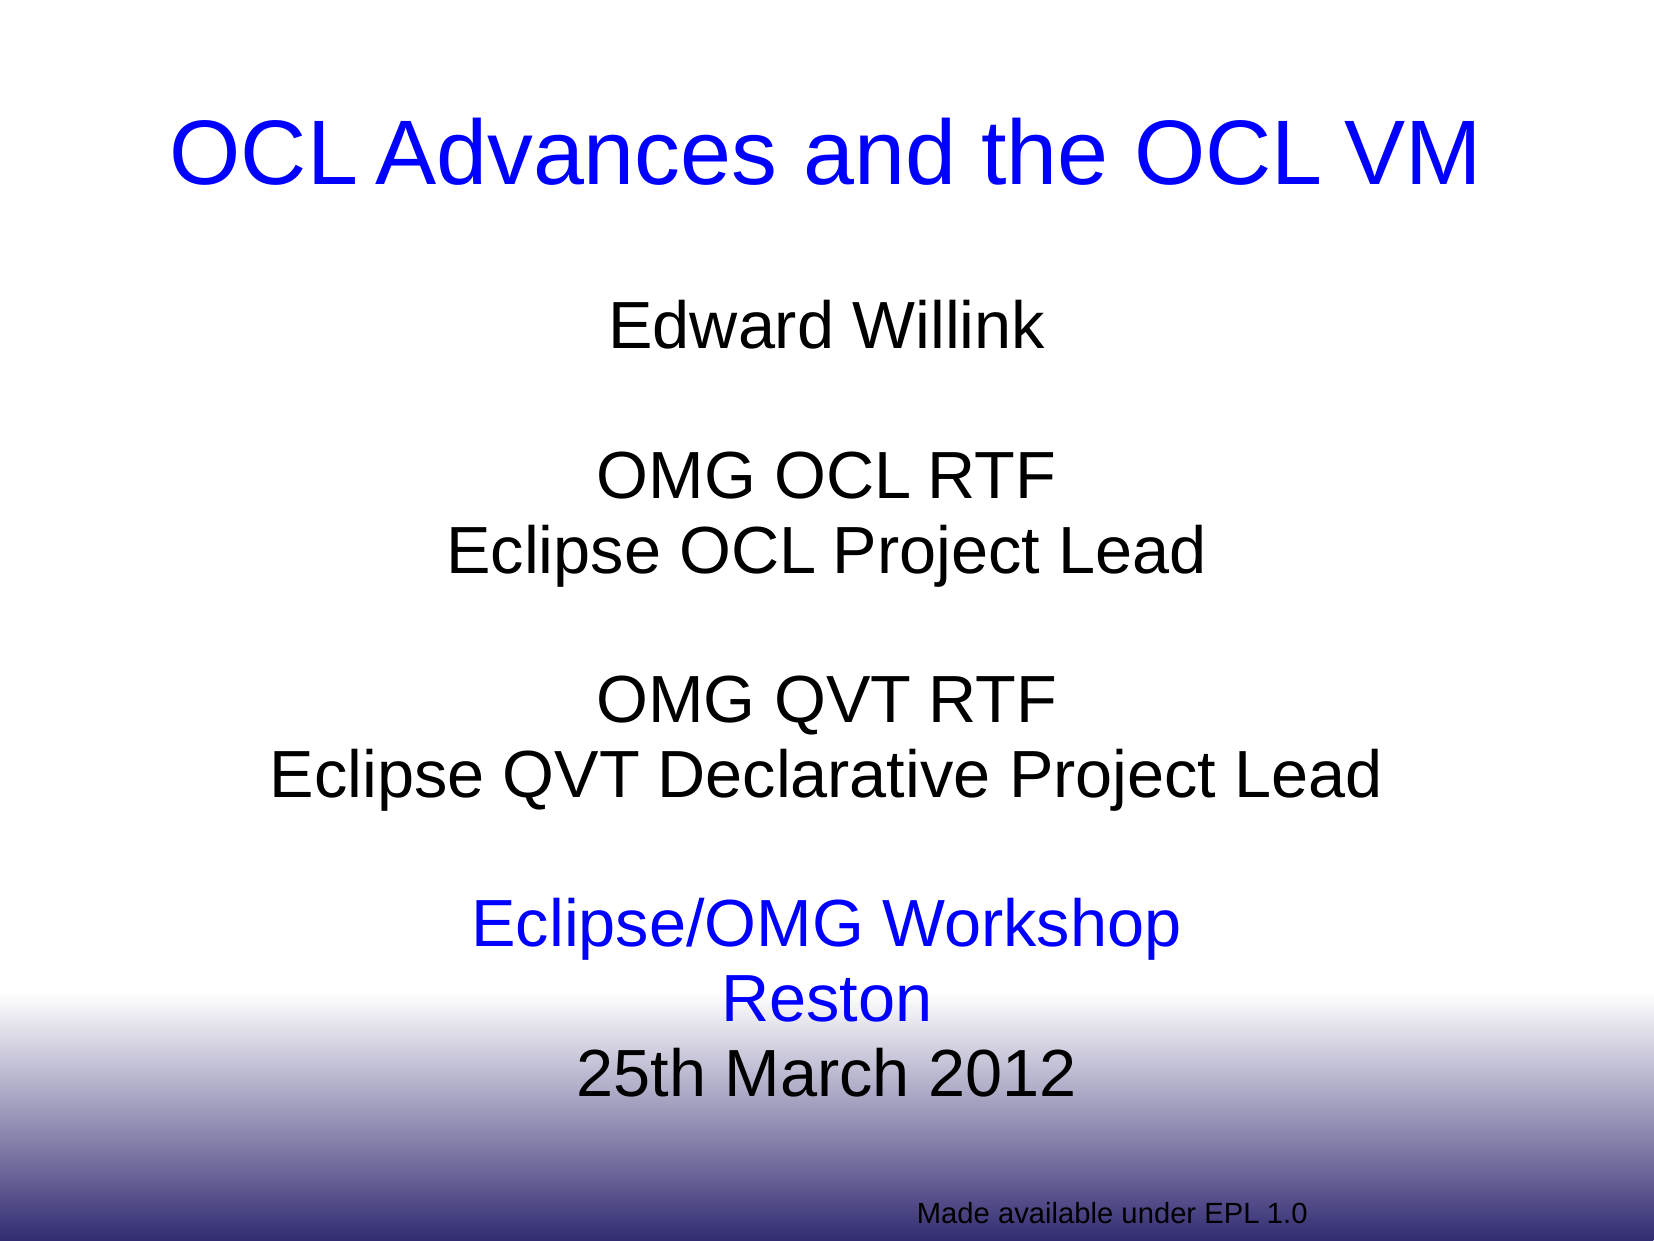

# OCL Advances and the OCL VM
Edward Willink
OMG OCL RTF
Eclipse OCL Project Lead
OMG QVT RTF
Eclipse QVT Declarative Project Lead
Eclipse/OMG Workshop
Reston
25th March 2012